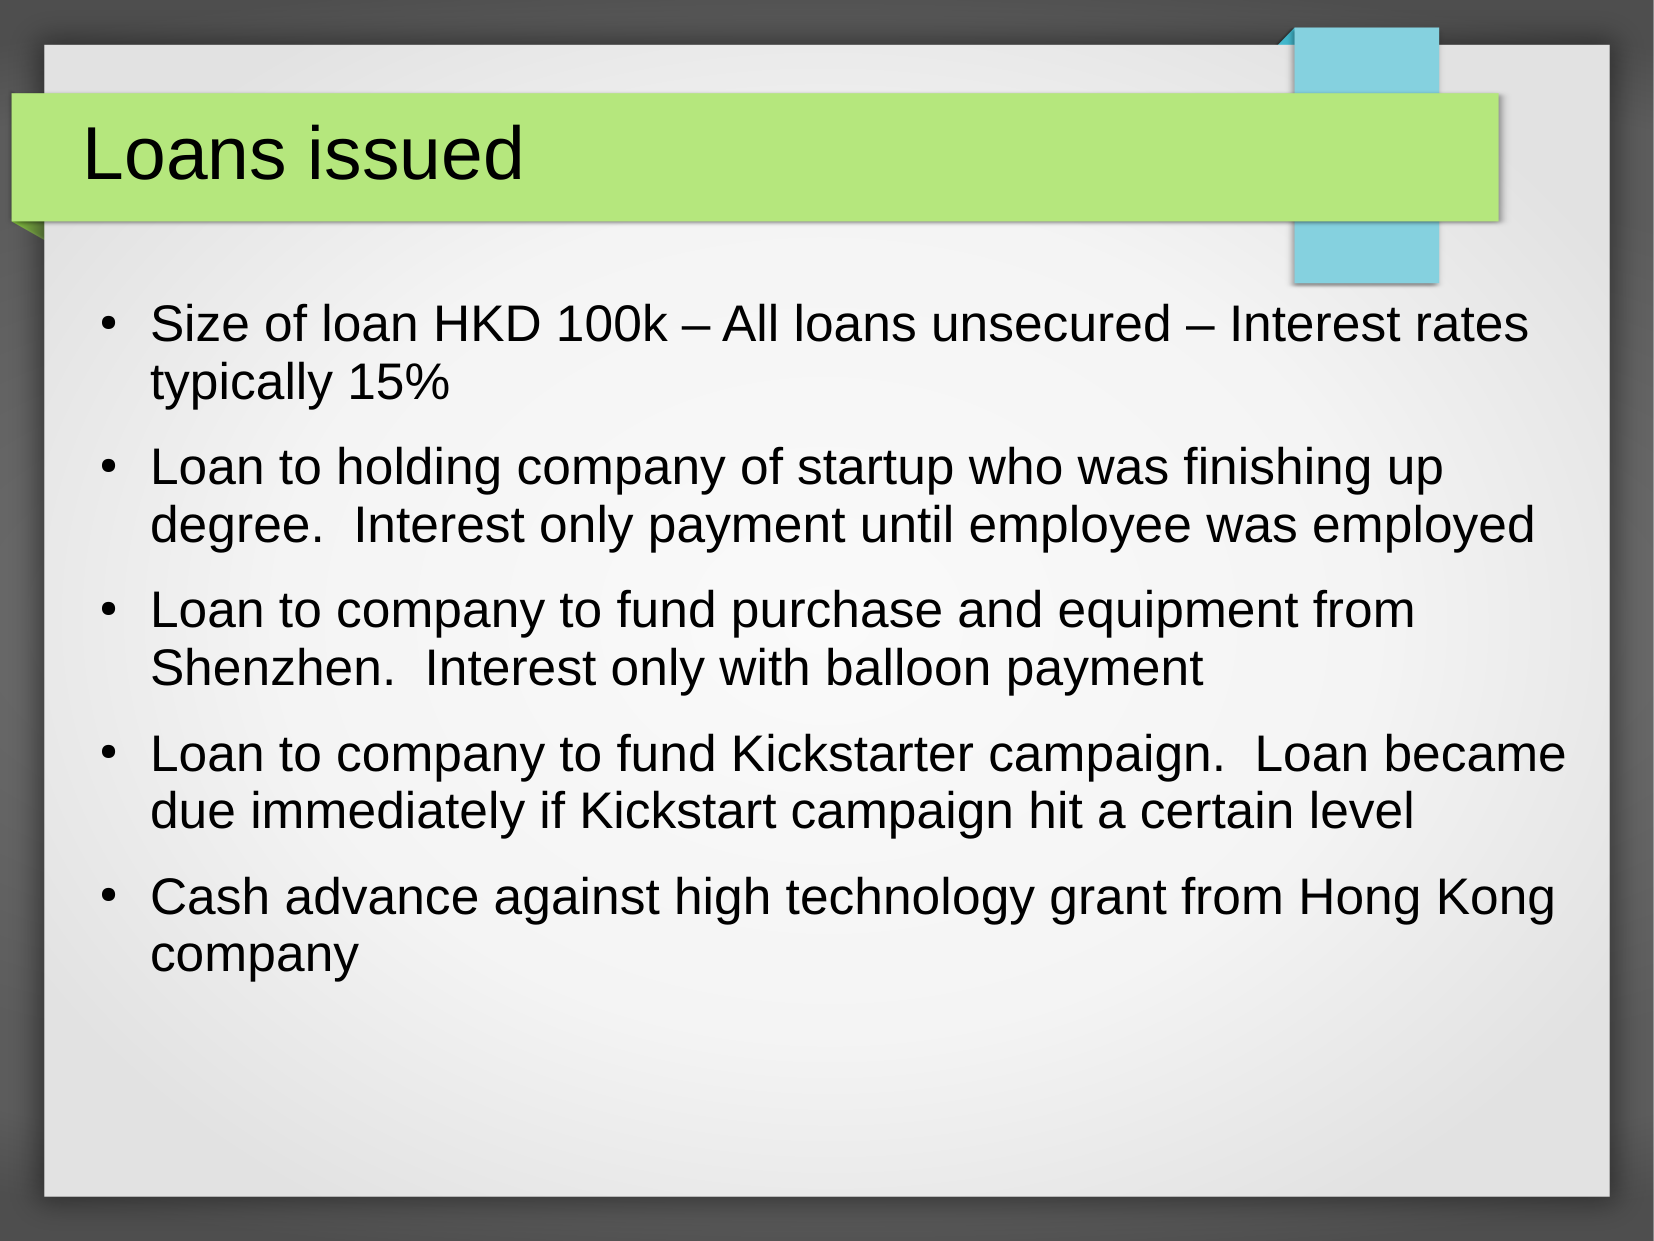

# Loans issued
Size of loan HKD 100k – All loans unsecured – Interest rates typically 15%
Loan to holding company of startup who was finishing up degree. Interest only payment until employee was employed
Loan to company to fund purchase and equipment from Shenzhen. Interest only with balloon payment
Loan to company to fund Kickstarter campaign. Loan became due immediately if Kickstart campaign hit a certain level
Cash advance against high technology grant from Hong Kong company